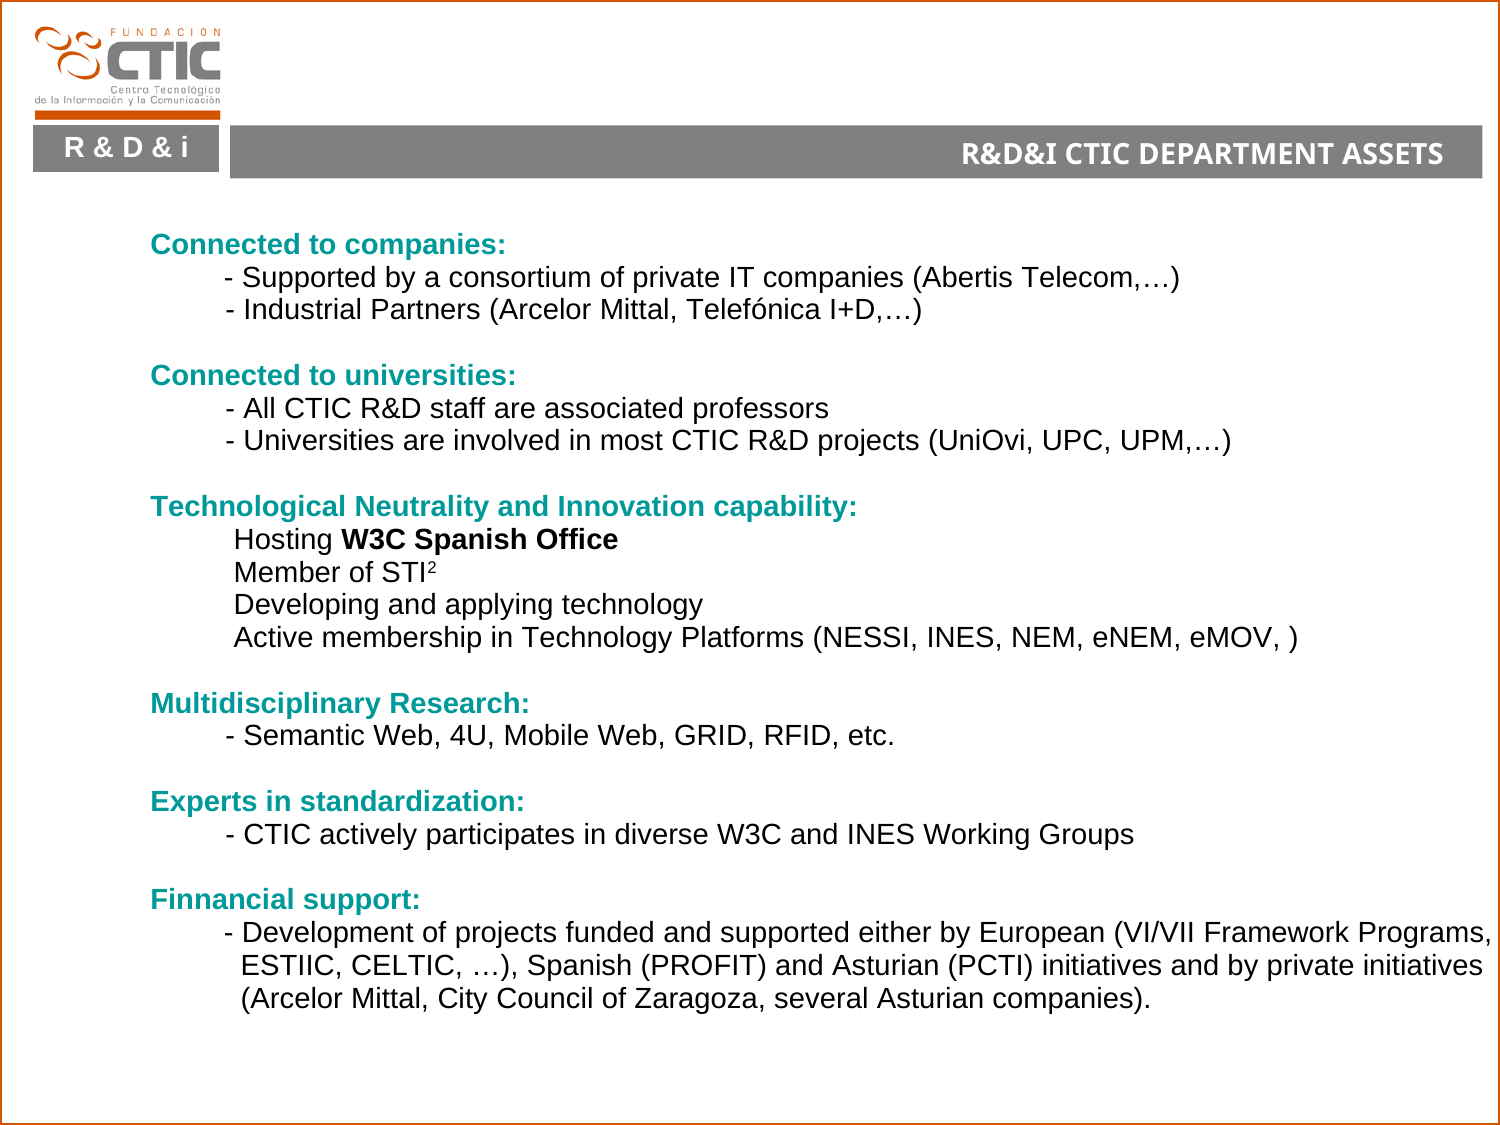

# R&D&I CTIC DEPARTMENT ASSETS
Connected to companies:
	- Supported by a consortium of private IT companies (Abertis Telecom,…)
- Industrial Partners (Arcelor Mittal, Telefónica I+D,…)
Connected to universities:
- All CTIC R&D staff are associated professors
- Universities are involved in most CTIC R&D projects (UniOvi, UPC, UPM,…)
Technological Neutrality and Innovation capability:
 Hosting W3C Spanish Office
 Member of STI2
 Developing and applying technology
 Active membership in Technology Platforms (NESSI, INES, NEM, eNEM, eMOV, )
Multidisciplinary Research:
- Semantic Web, 4U, Mobile Web, GRID, RFID, etc.
Experts in standardization:
- CTIC actively participates in diverse W3C and INES Working Groups
Finnancial support:
	- Development of projects funded and supported either by European (VI/VII Framework Programs,
	 ESTIIC, CELTIC, …), Spanish (PROFIT) and Asturian (PCTI) initiatives and by private initiatives
	 (Arcelor Mittal, City Council of Zaragoza, several Asturian companies).